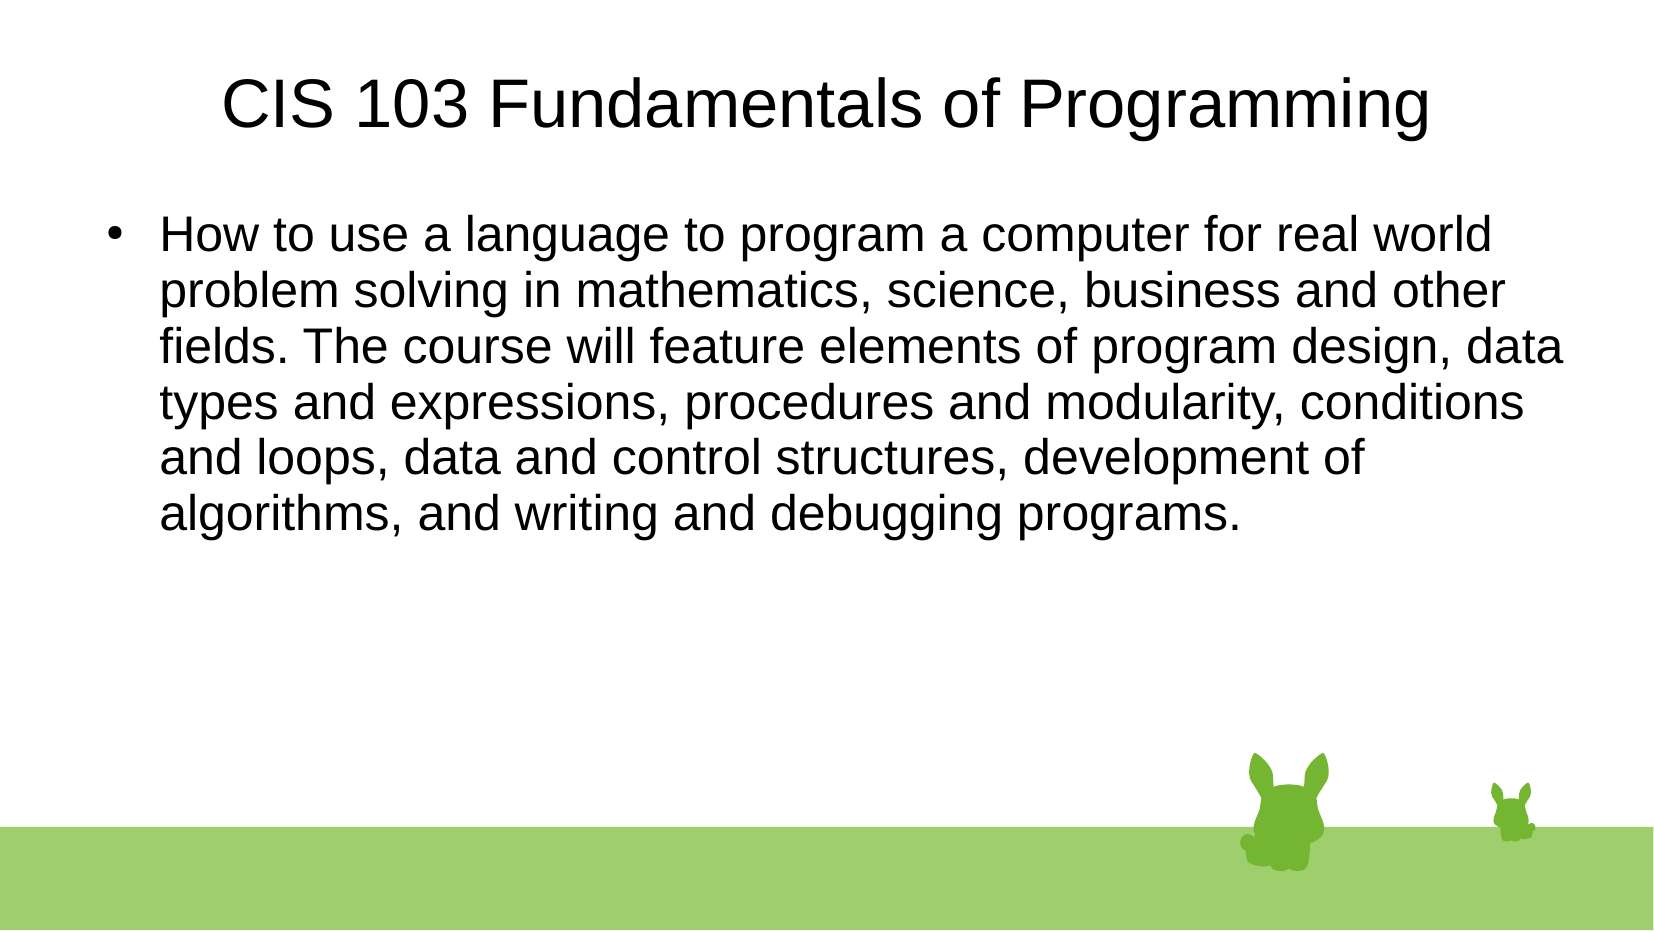

# CIS 103 Fundamentals of Programming
How to use a language to program a computer for real world problem solving in mathematics, science, business and other fields. The course will feature elements of program design, data types and expressions, procedures and modularity, conditions and loops, data and control structures, development of algorithms, and writing and debugging programs.